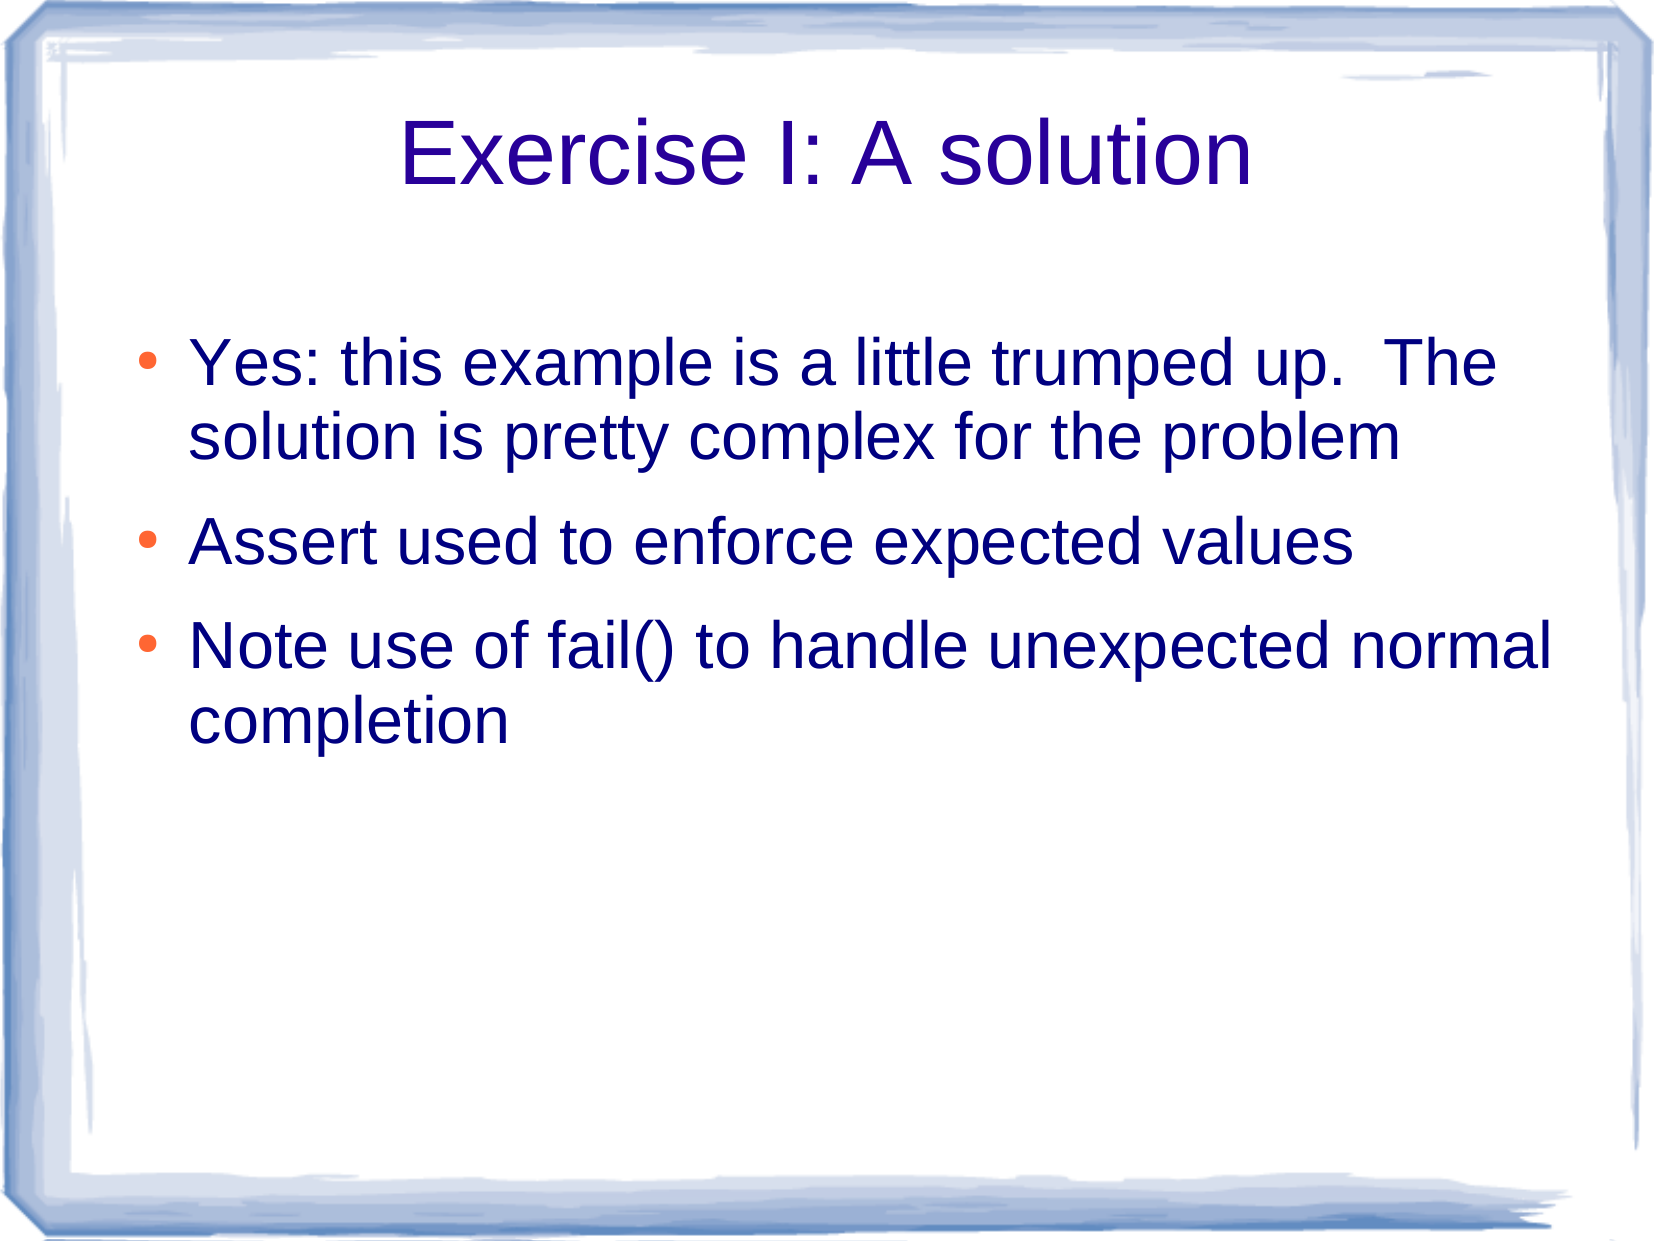

# Exercise I: A solution
Yes: this example is a little trumped up. The solution is pretty complex for the problem
Assert used to enforce expected values
Note use of fail() to handle unexpected normal completion